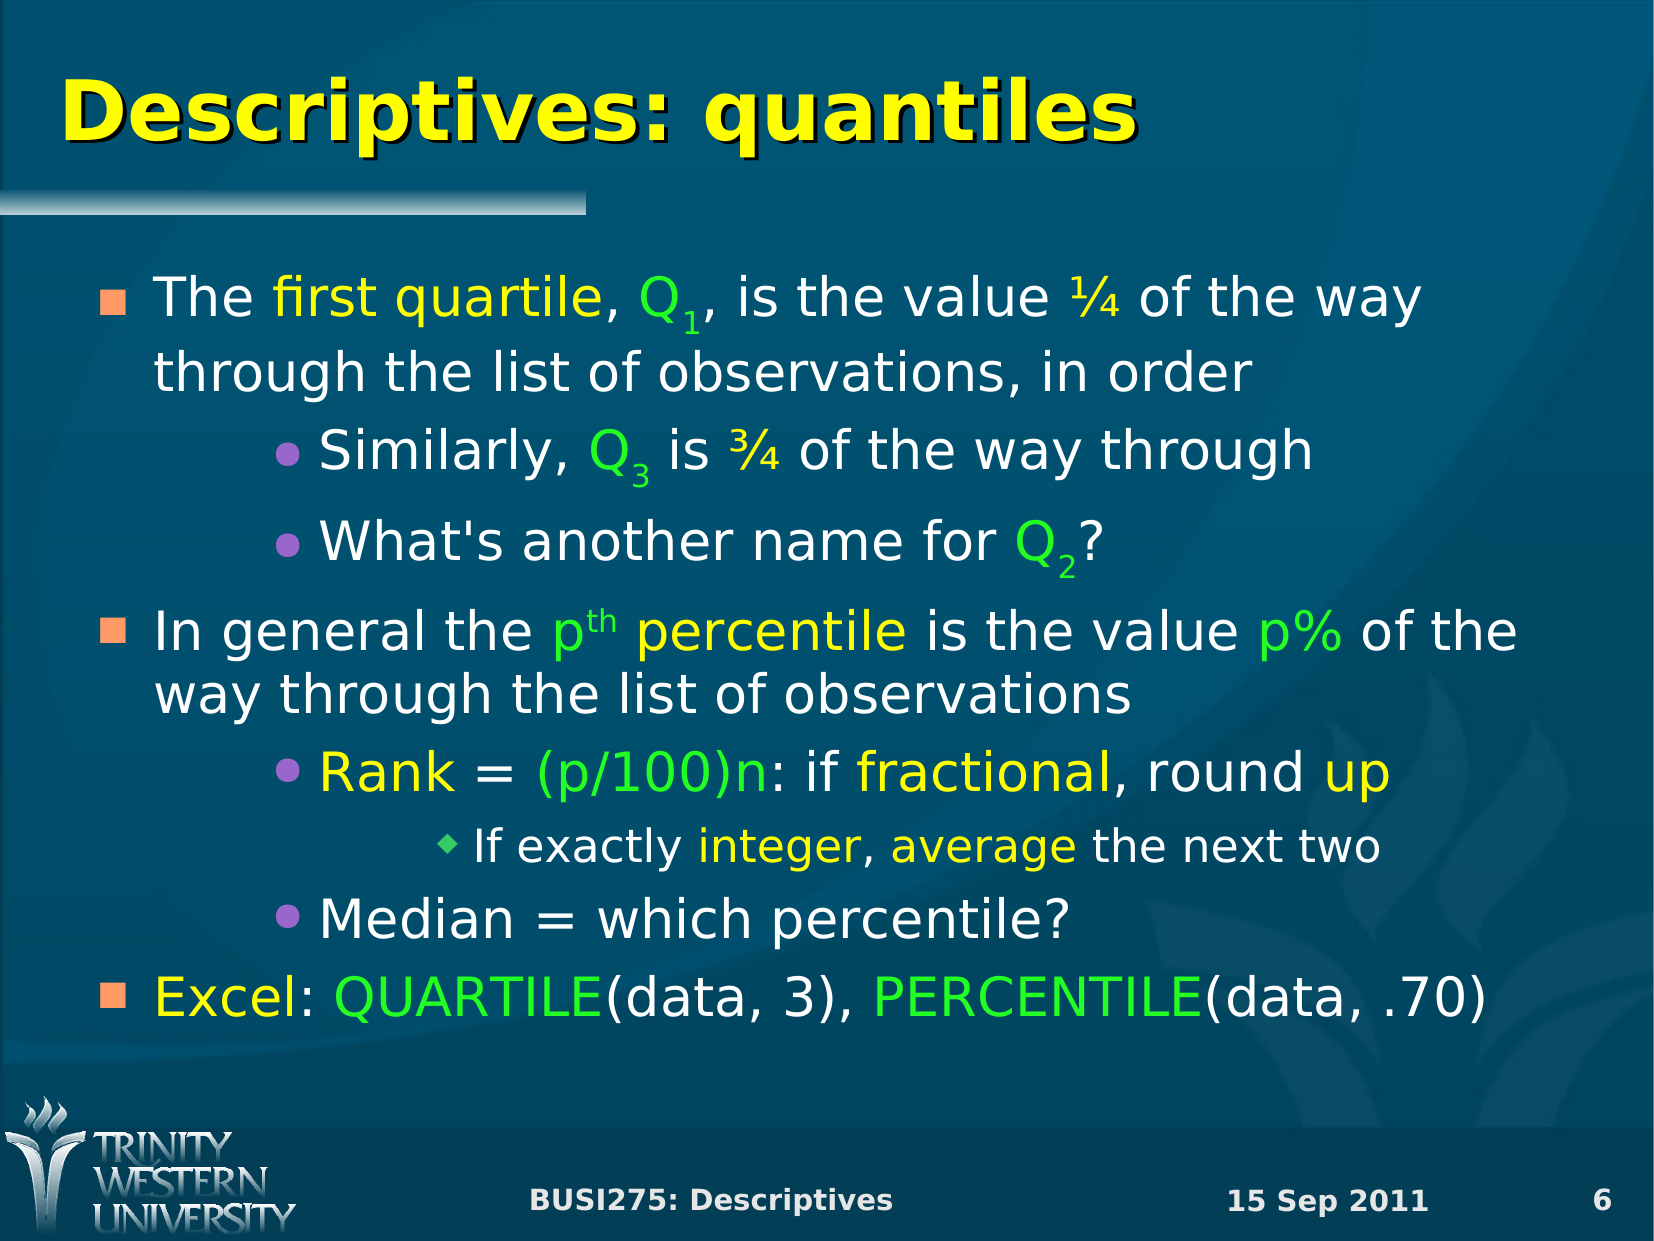

# Descriptives: quantiles
The first quartile, Q1, is the value ¼ of the way through the list of observations, in order
Similarly, Q3 is ¾ of the way through
What's another name for Q2?
In general the pth percentile is the value p% of the way through the list of observations
Rank = (p/100)n: if fractional, round up
If exactly integer, average the next two
Median = which percentile?
Excel: QUARTILE(data, 3), PERCENTILE(data, .70)
BUSI275: Descriptives
15 Sep 2011
6